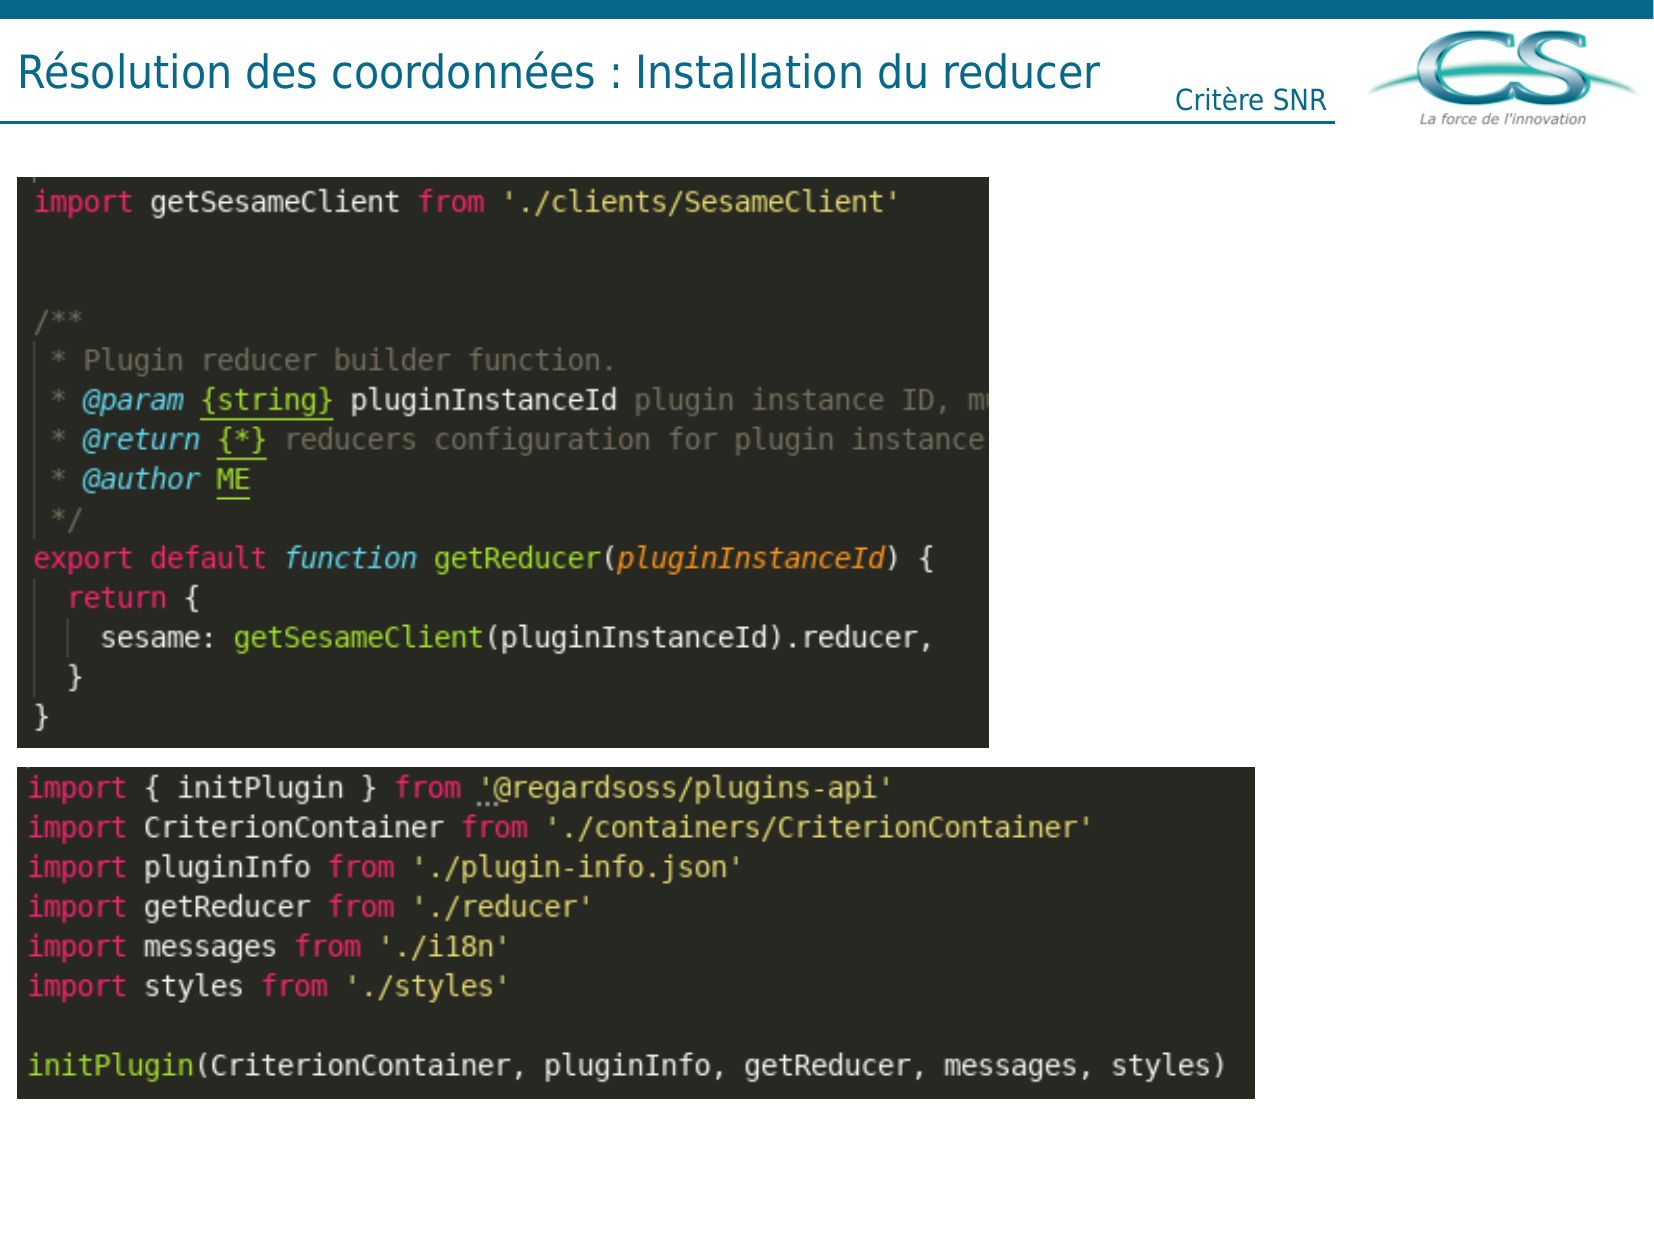

Résolution des coordonnées : Installation du reducer
Critère SNR